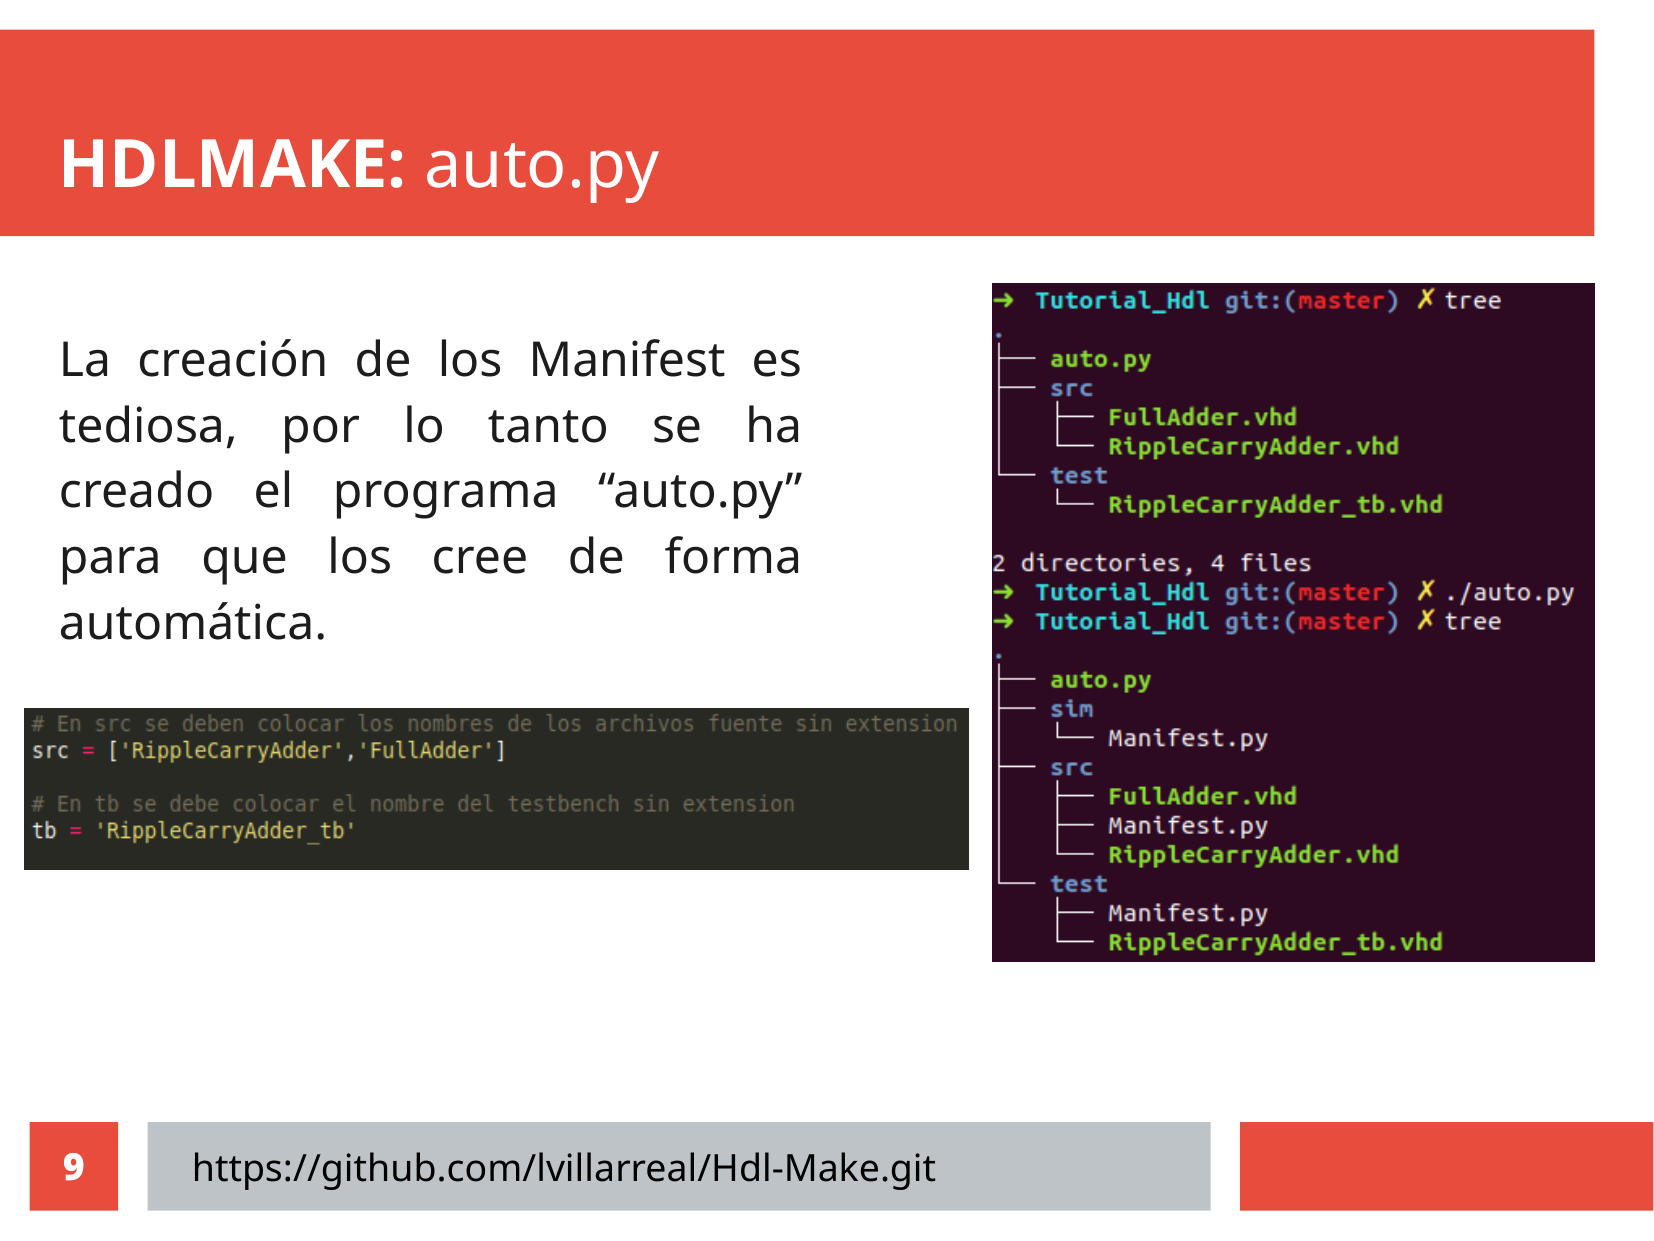

# HDLMAKE: auto.py
La creación de los Manifest es tediosa, por lo tanto se ha creado el programa “auto.py” para que los cree de forma automática.
9
https://github.com/lvillarreal/Hdl-Make.git